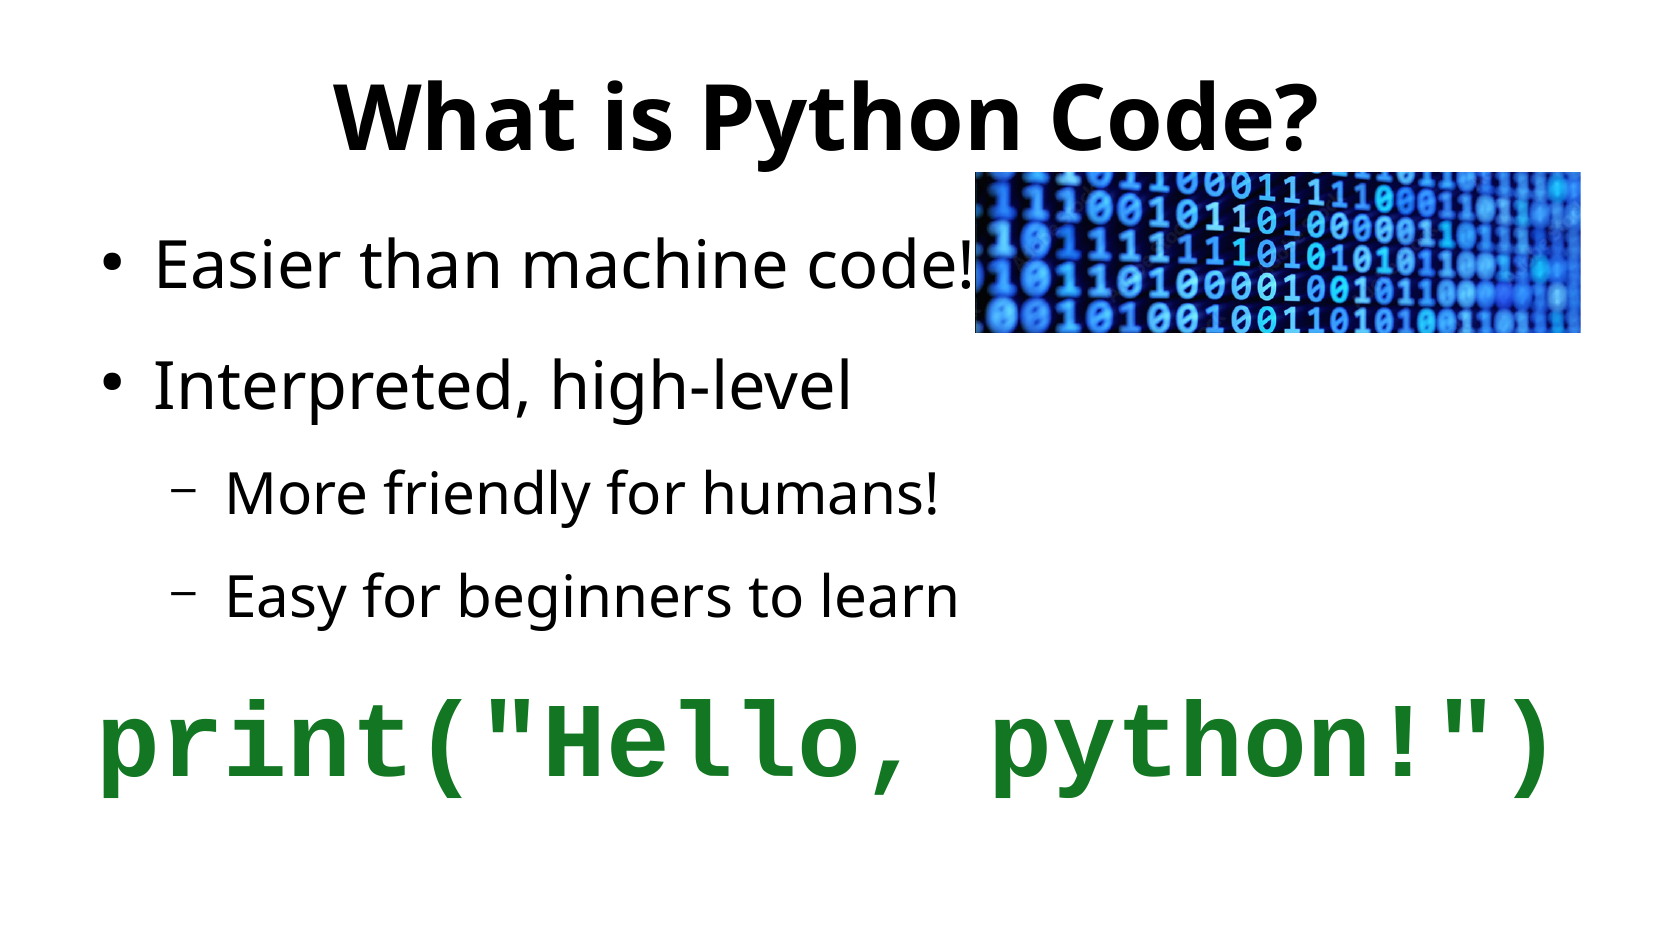

# What is Python Code?
Easier than machine code!
Interpreted, high-level
More friendly for humans!
Easy for beginners to learn
print("Hello, python!")